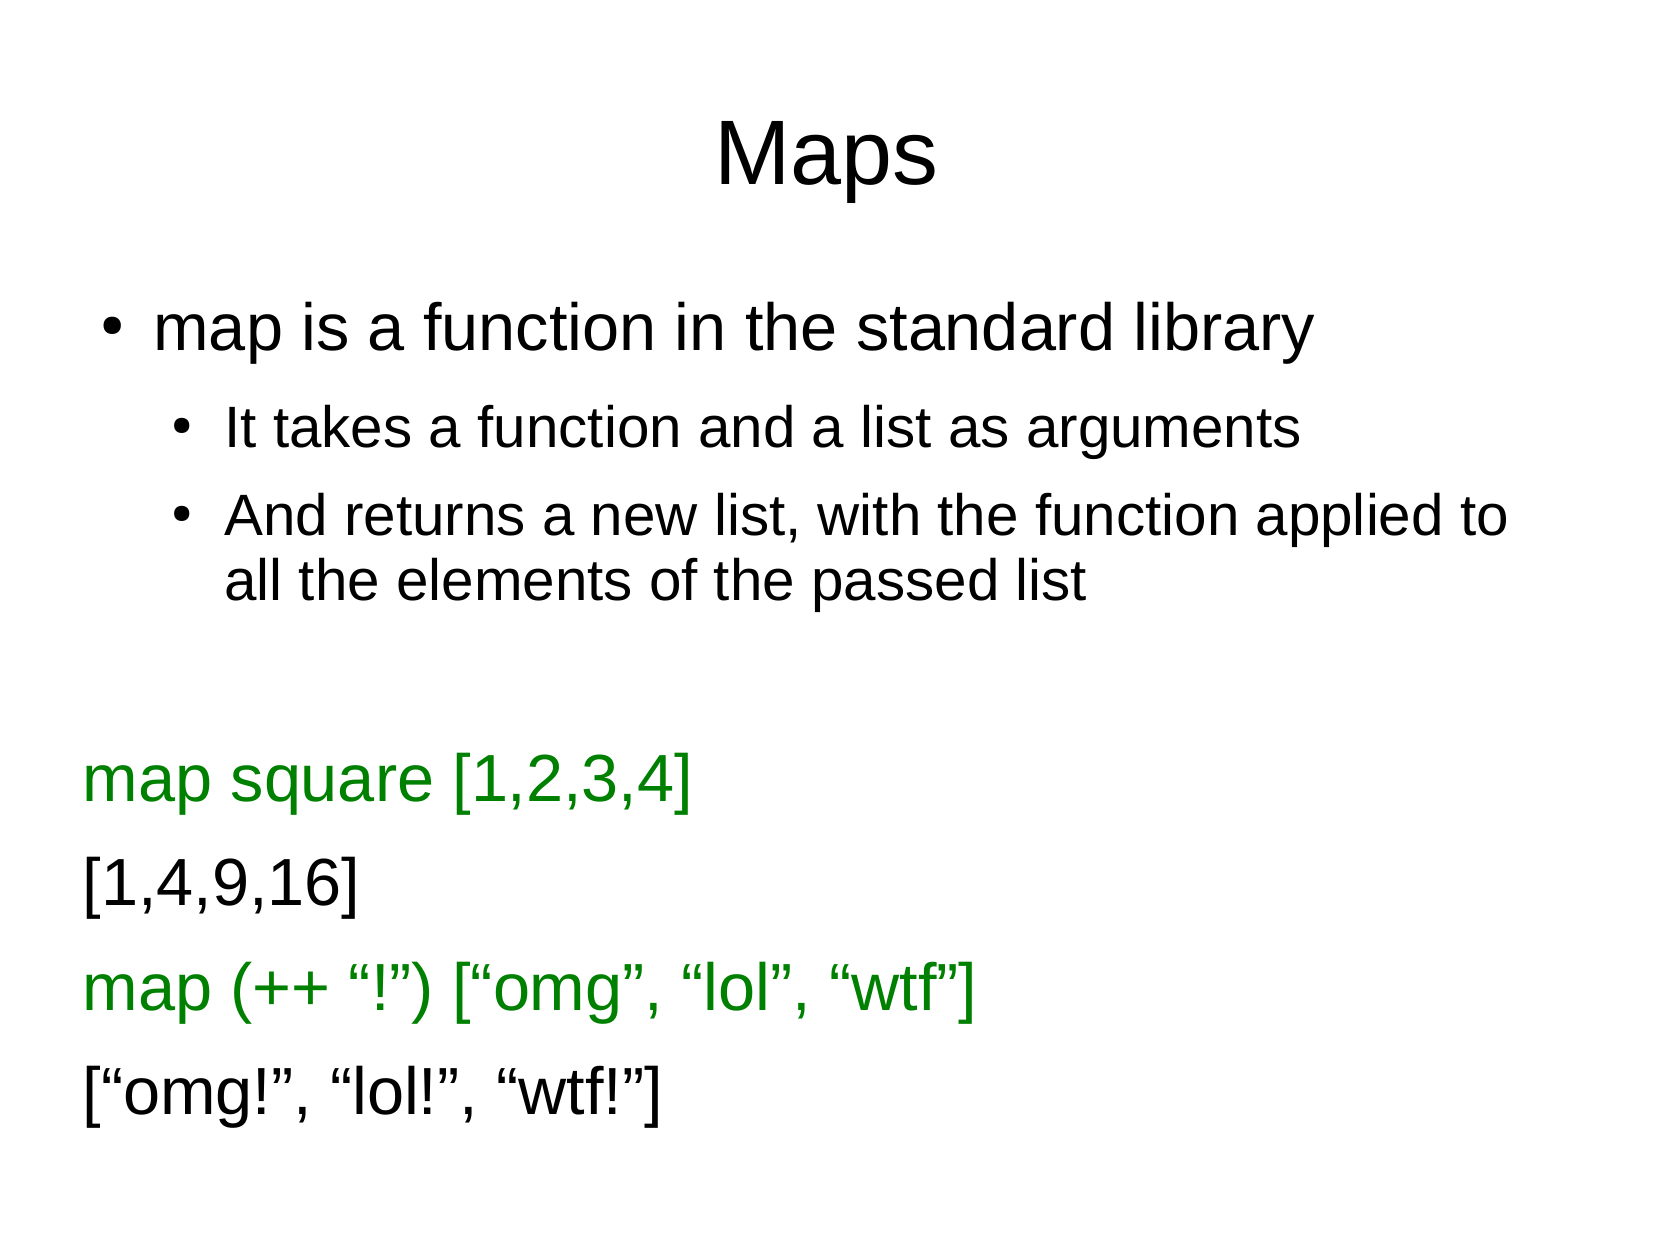

# Maps
map is a function in the standard library
It takes a function and a list as arguments
And returns a new list, with the function applied to all the elements of the passed list
map square [1,2,3,4]
[1,4,9,16]
map (++ “!”) [“omg”, “lol”, “wtf”]
[“omg!”, “lol!”, “wtf!”]